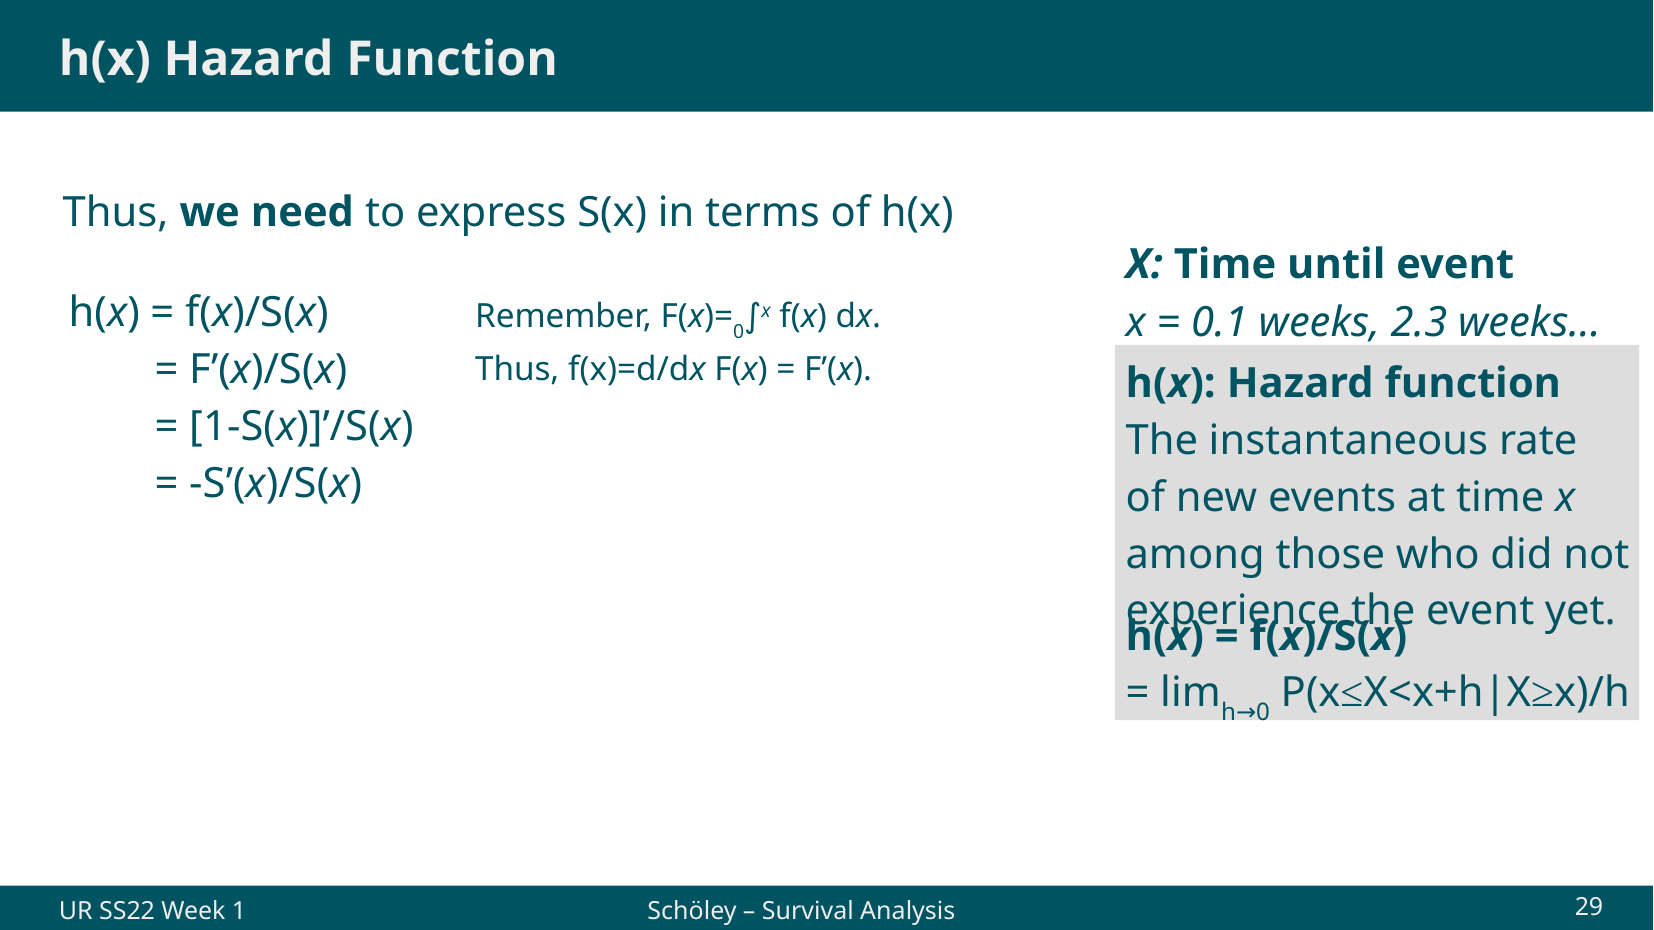

# h(x) Hazard Function
Thus, we need to express S(x) in terms of h(x)
X: Time until event
x = 0.1 weeks, 2.3 weeks...
h(x) = f(x)/S(x)
	 = F’(x)/S(x)
	 = [1-S(x)]’/S(x)
	 = -S’(x)/S(x)
Remember, F(x)=0∫x f(x) dx.
Thus, f(x)=d/dx F(x) = F’(x).
h(x): Hazard function
The instantaneous rate
of new events at time x
among those who did not
experience the event yet.
h(x) = f(x)/S(x)
= limh→0 P(x≤X<x+h|X≥x)/h
29
UR SS22 Week 1
Schöley – Survival Analysis